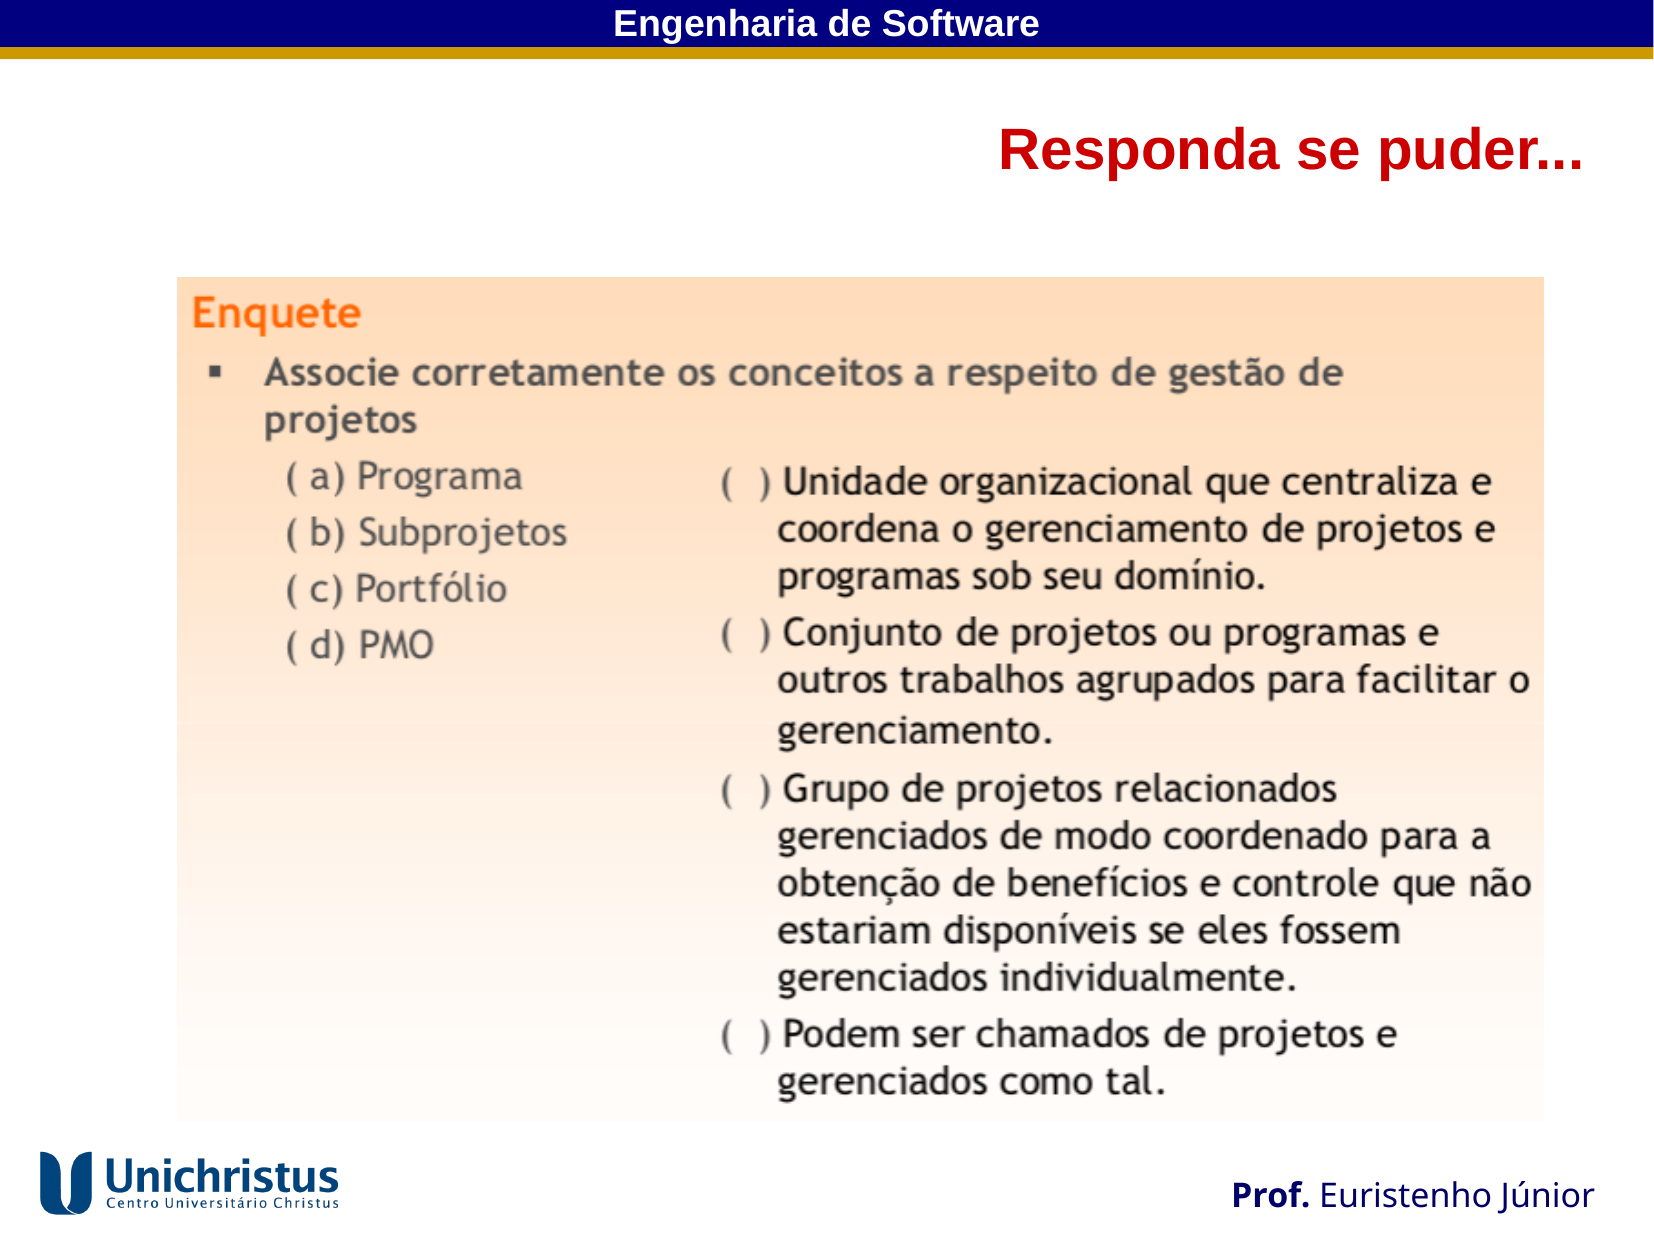

Engenharia de Software
Responda se puder...
Prof. Euristenho Júnior